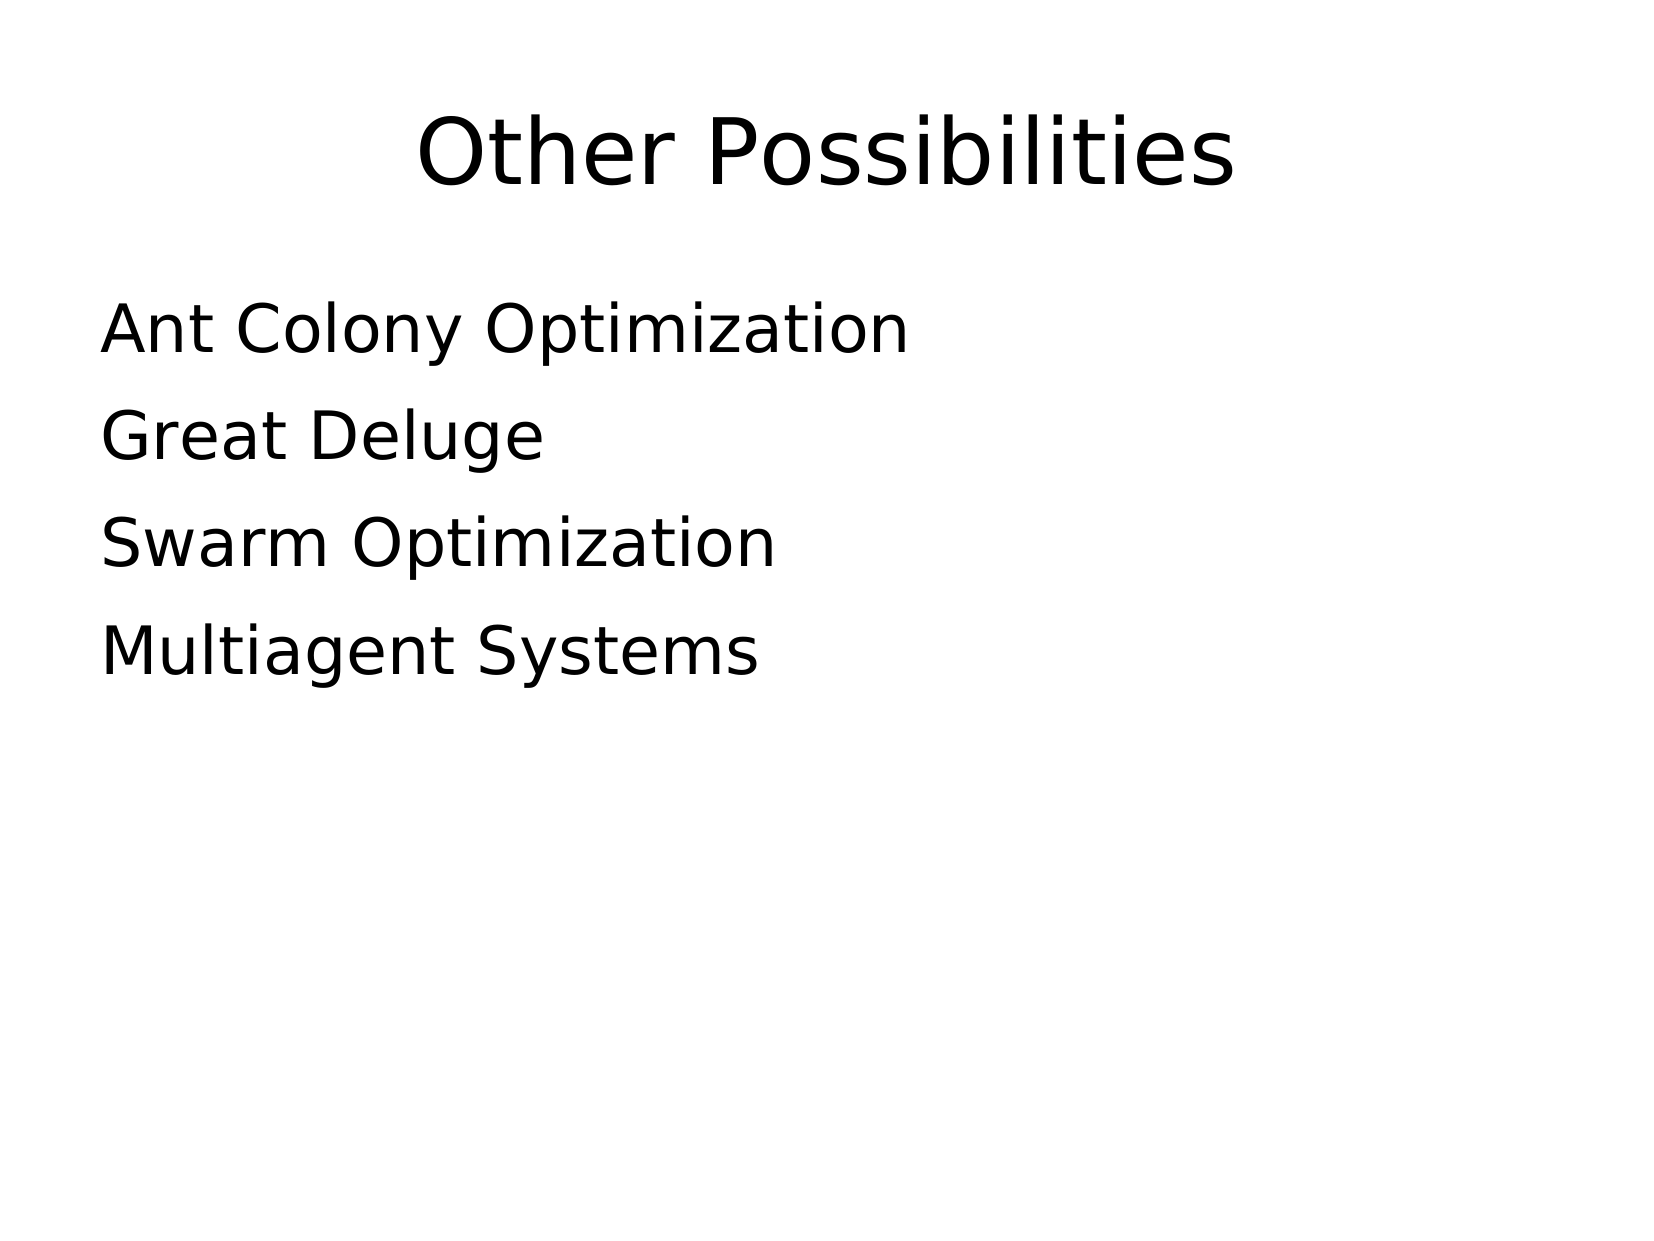

# Other Possibilities
Ant Colony Optimization
Great Deluge
Swarm Optimization
Multiagent Systems